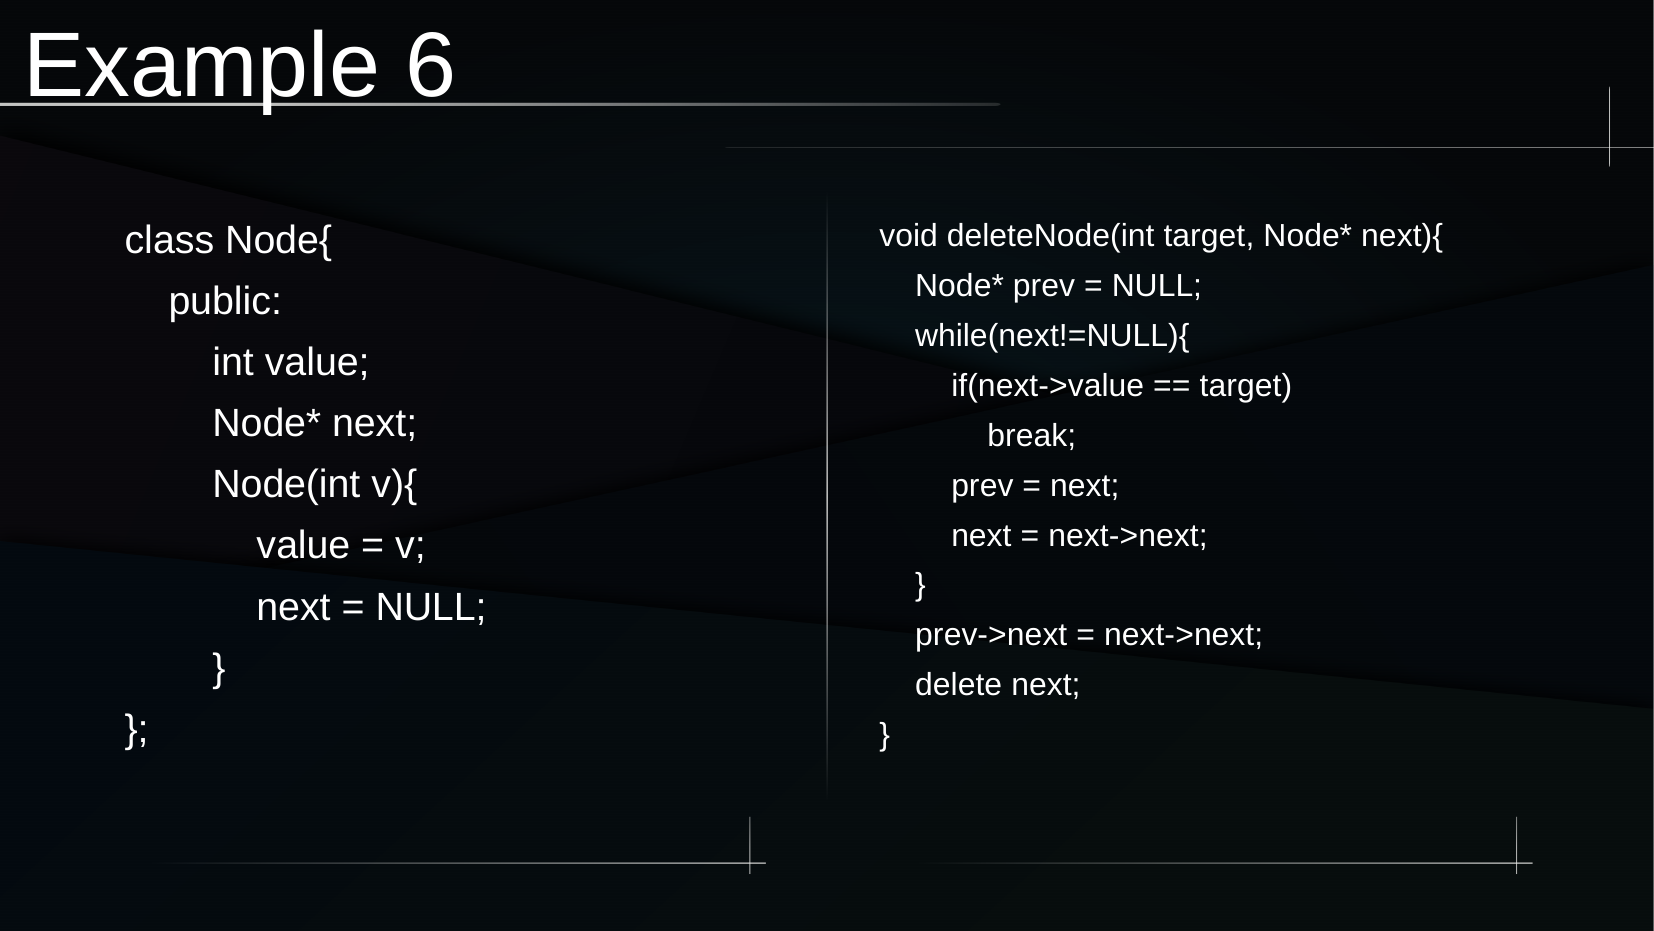

# Example 6
class Node{
 public:
 int value;
 Node* next;
 Node(int v){
 value = v;
 next = NULL;
 }
};
void deleteNode(int target, Node* next){
 Node* prev = NULL;
 while(next!=NULL){
 if(next->value == target)
 break;
 prev = next;
 next = next->next;
 }
 prev->next = next->next;
 delete next;
}